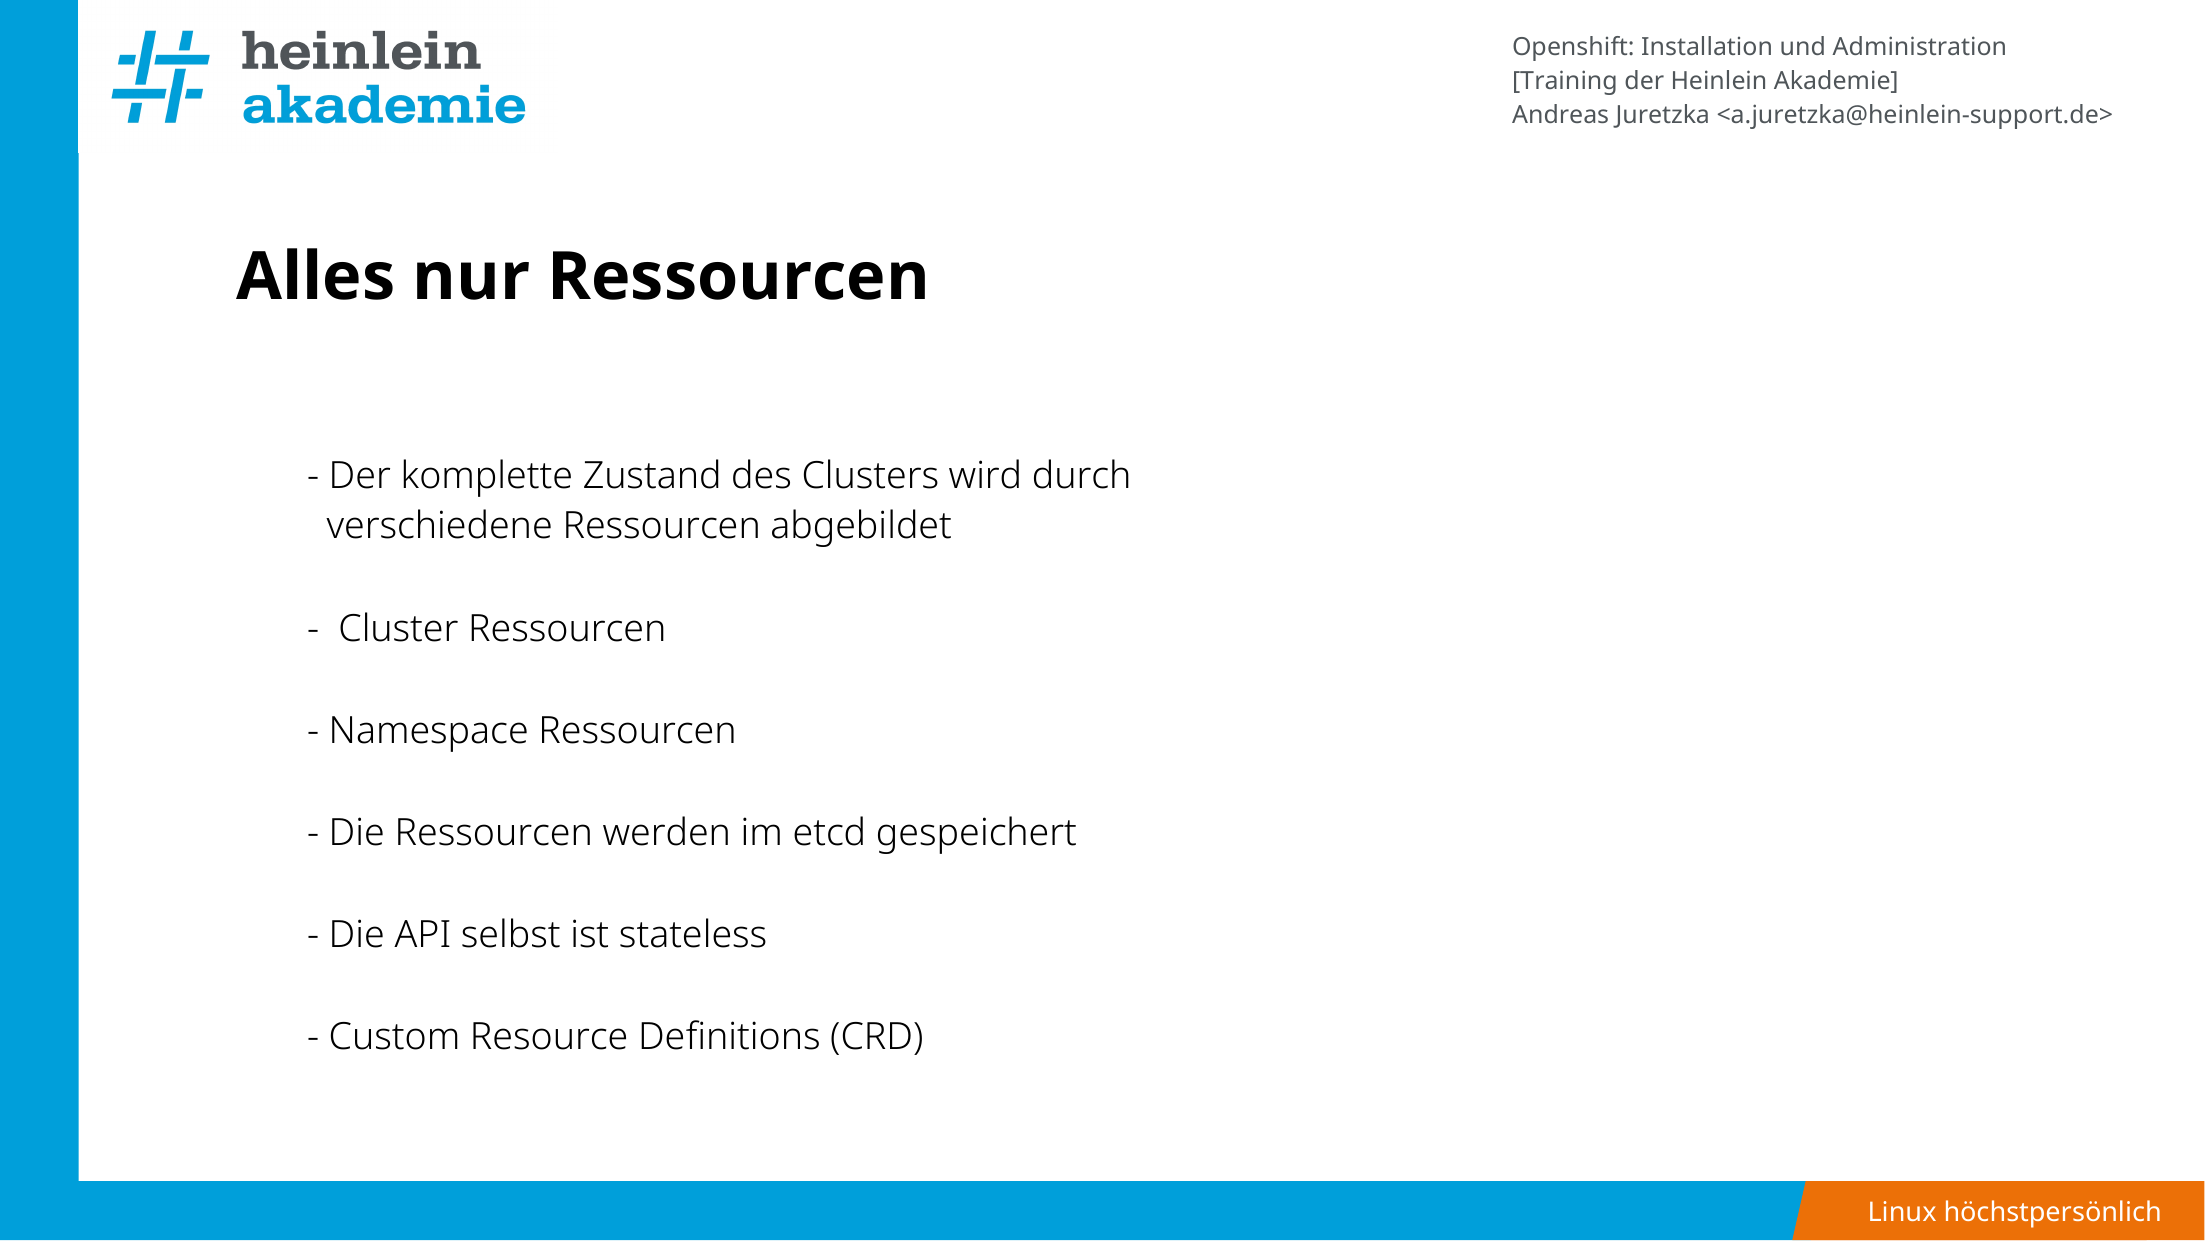

# Alles nur Ressourcen
- Der komplette Zustand des Clusters wird durch
 verschiedene Ressourcen abgebildet
- Cluster Ressourcen
- Namespace Ressourcen
- Die Ressourcen werden im etcd gespeichert
- Die API selbst ist stateless
- Custom Resource Deﬁnitions (CRD)